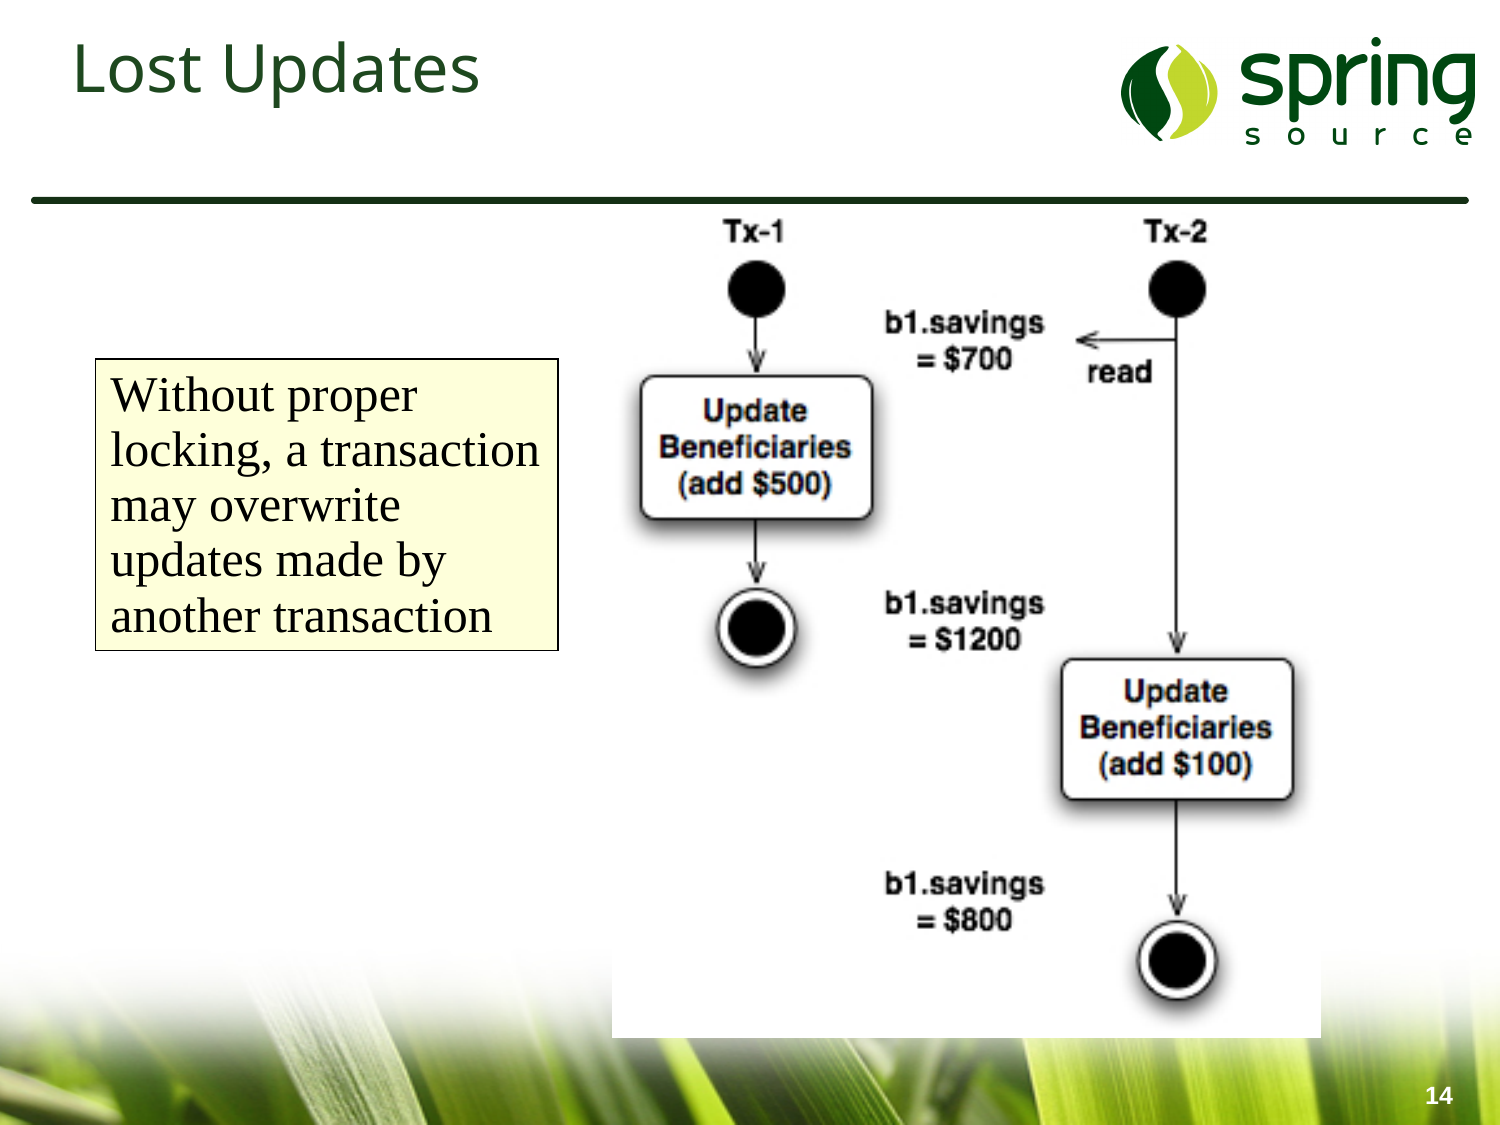

# Lost Updates
Without proper locking, a transaction may overwrite updates made by another transaction